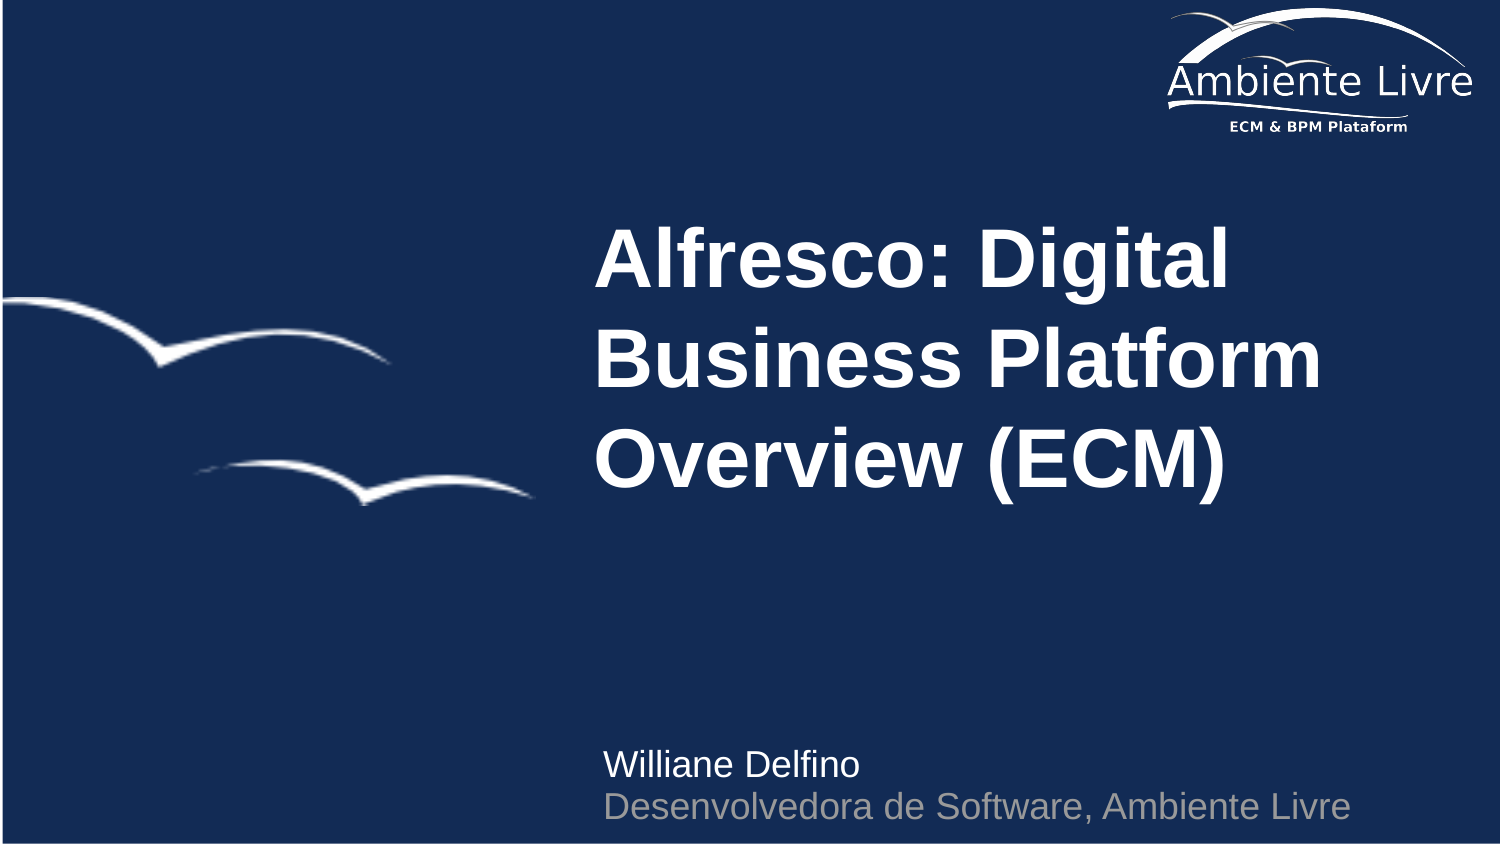

# Alfresco: Digital Business Platform Overview (ECM)
Williane Delfino
Desenvolvedora de Software, Ambiente Livre